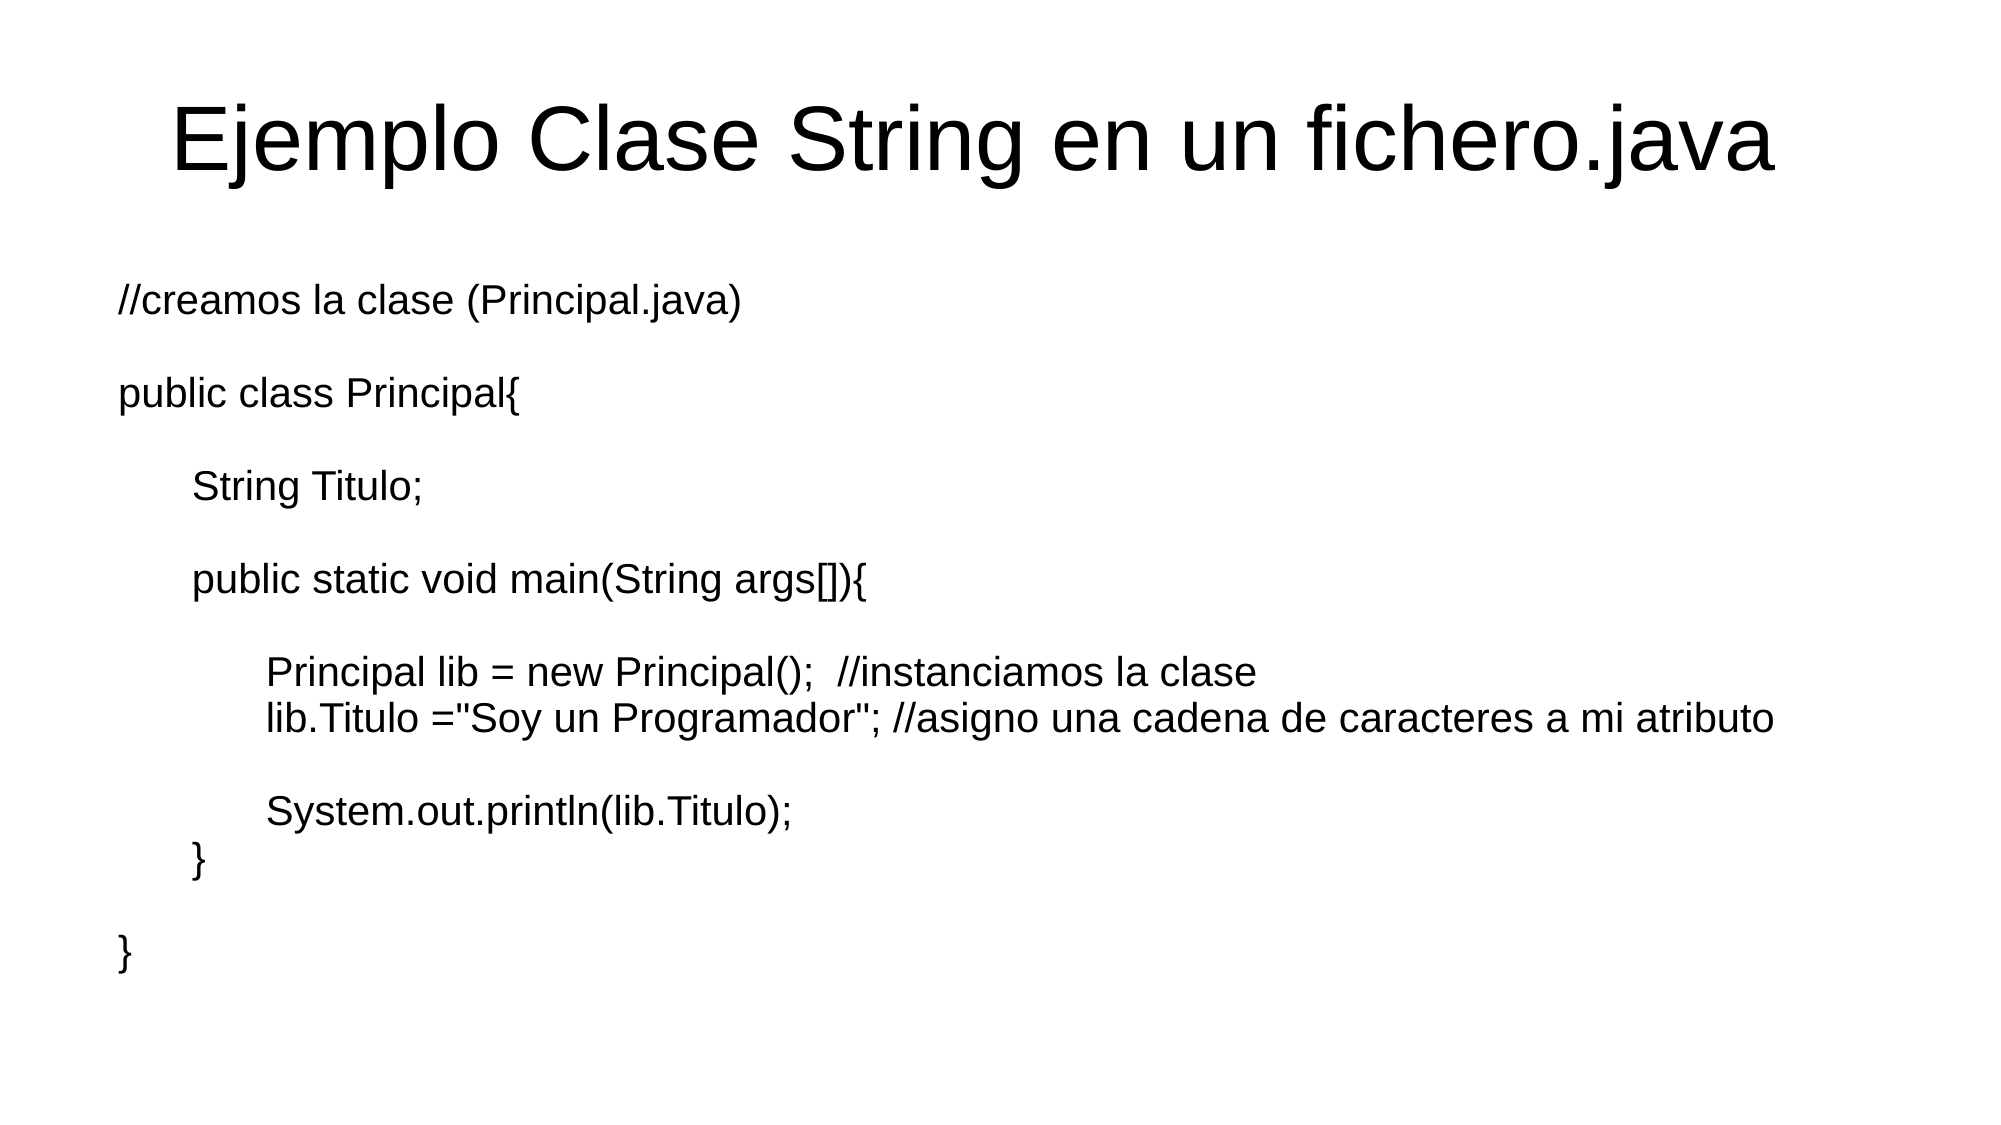

# Ejemplo Clase String en un fichero.java
//creamos la clase (Principal.java)
public class Principal{
	String Titulo;
	public static void main(String args[]){
		Principal lib = new Principal(); //instanciamos la clase
		lib.Titulo ="Soy un Programador"; //asigno una cadena de caracteres a mi atributo
		System.out.println(lib.Titulo);
	}
}